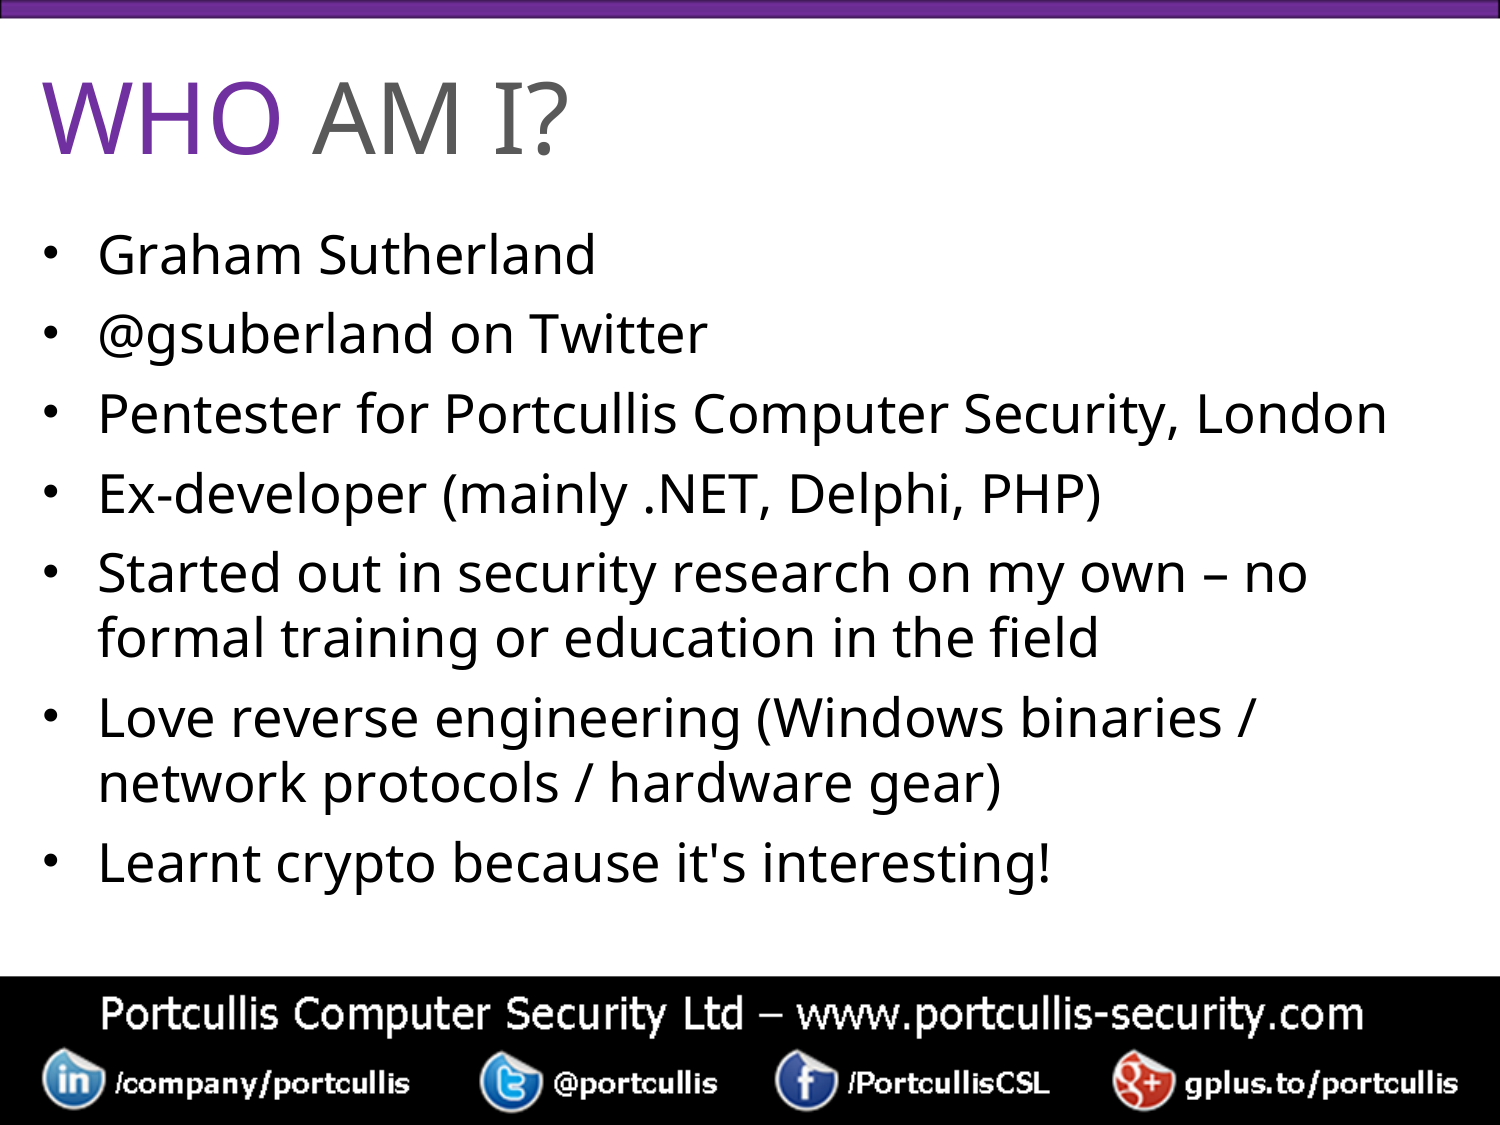

# WHO AM I?
Graham Sutherland
@gsuberland on Twitter
Pentester for Portcullis Computer Security, London
Ex-developer (mainly .NET, Delphi, PHP)
Started out in security research on my own – no formal training or education in the field
Love reverse engineering (Windows binaries / network protocols / hardware gear)
Learnt crypto because it's interesting!